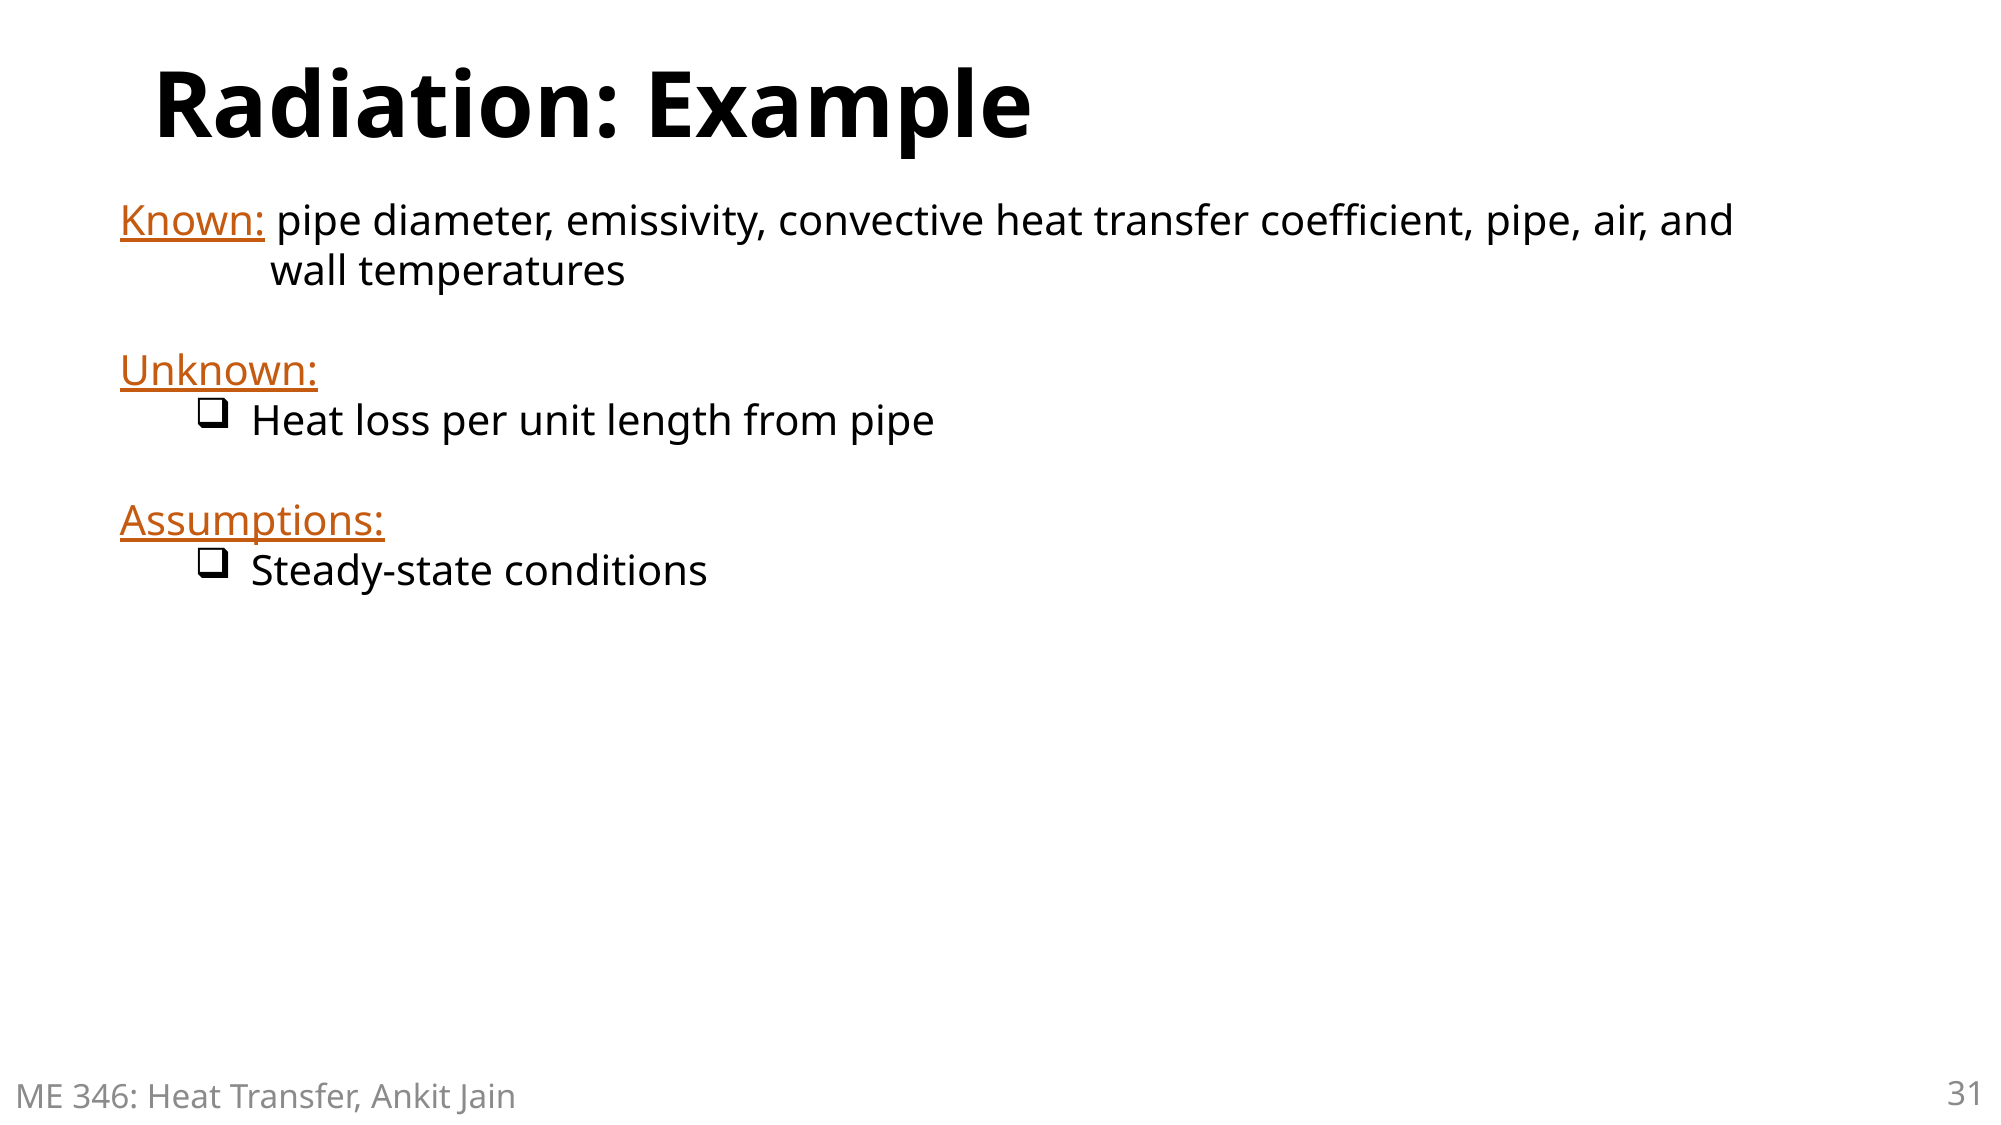

Radiation: Example
Known: pipe diameter, emissivity, convective heat transfer coefficient, pipe, air, and
 wall temperatures
Unknown:
Heat loss per unit length from pipe
Assumptions:
Steady-state conditions
ME 346: Heat Transfer, Ankit Jain
31